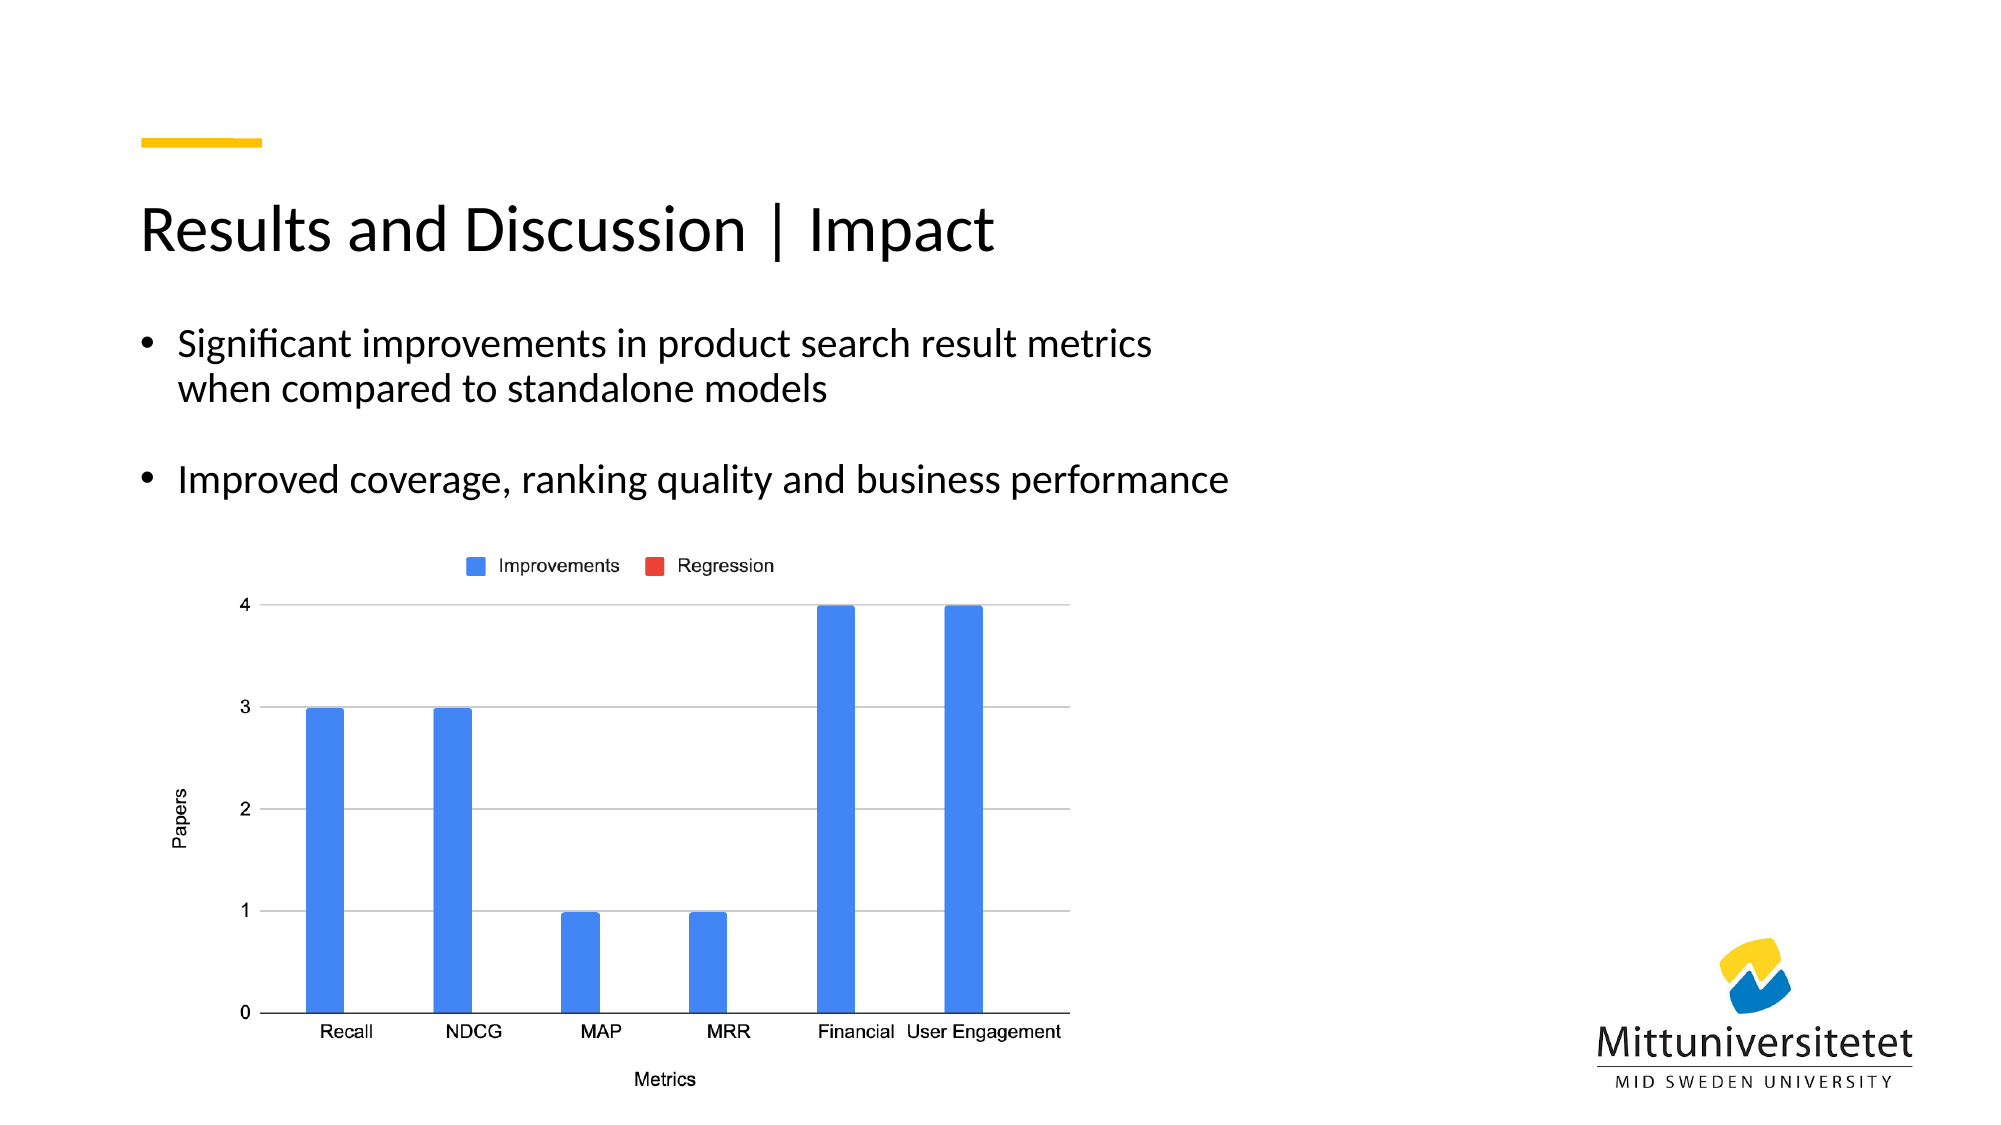

# Results and Discussion | Impact
Significant improvements in product search result metrics when compared to standalone models
Improved coverage, ranking quality and business performance